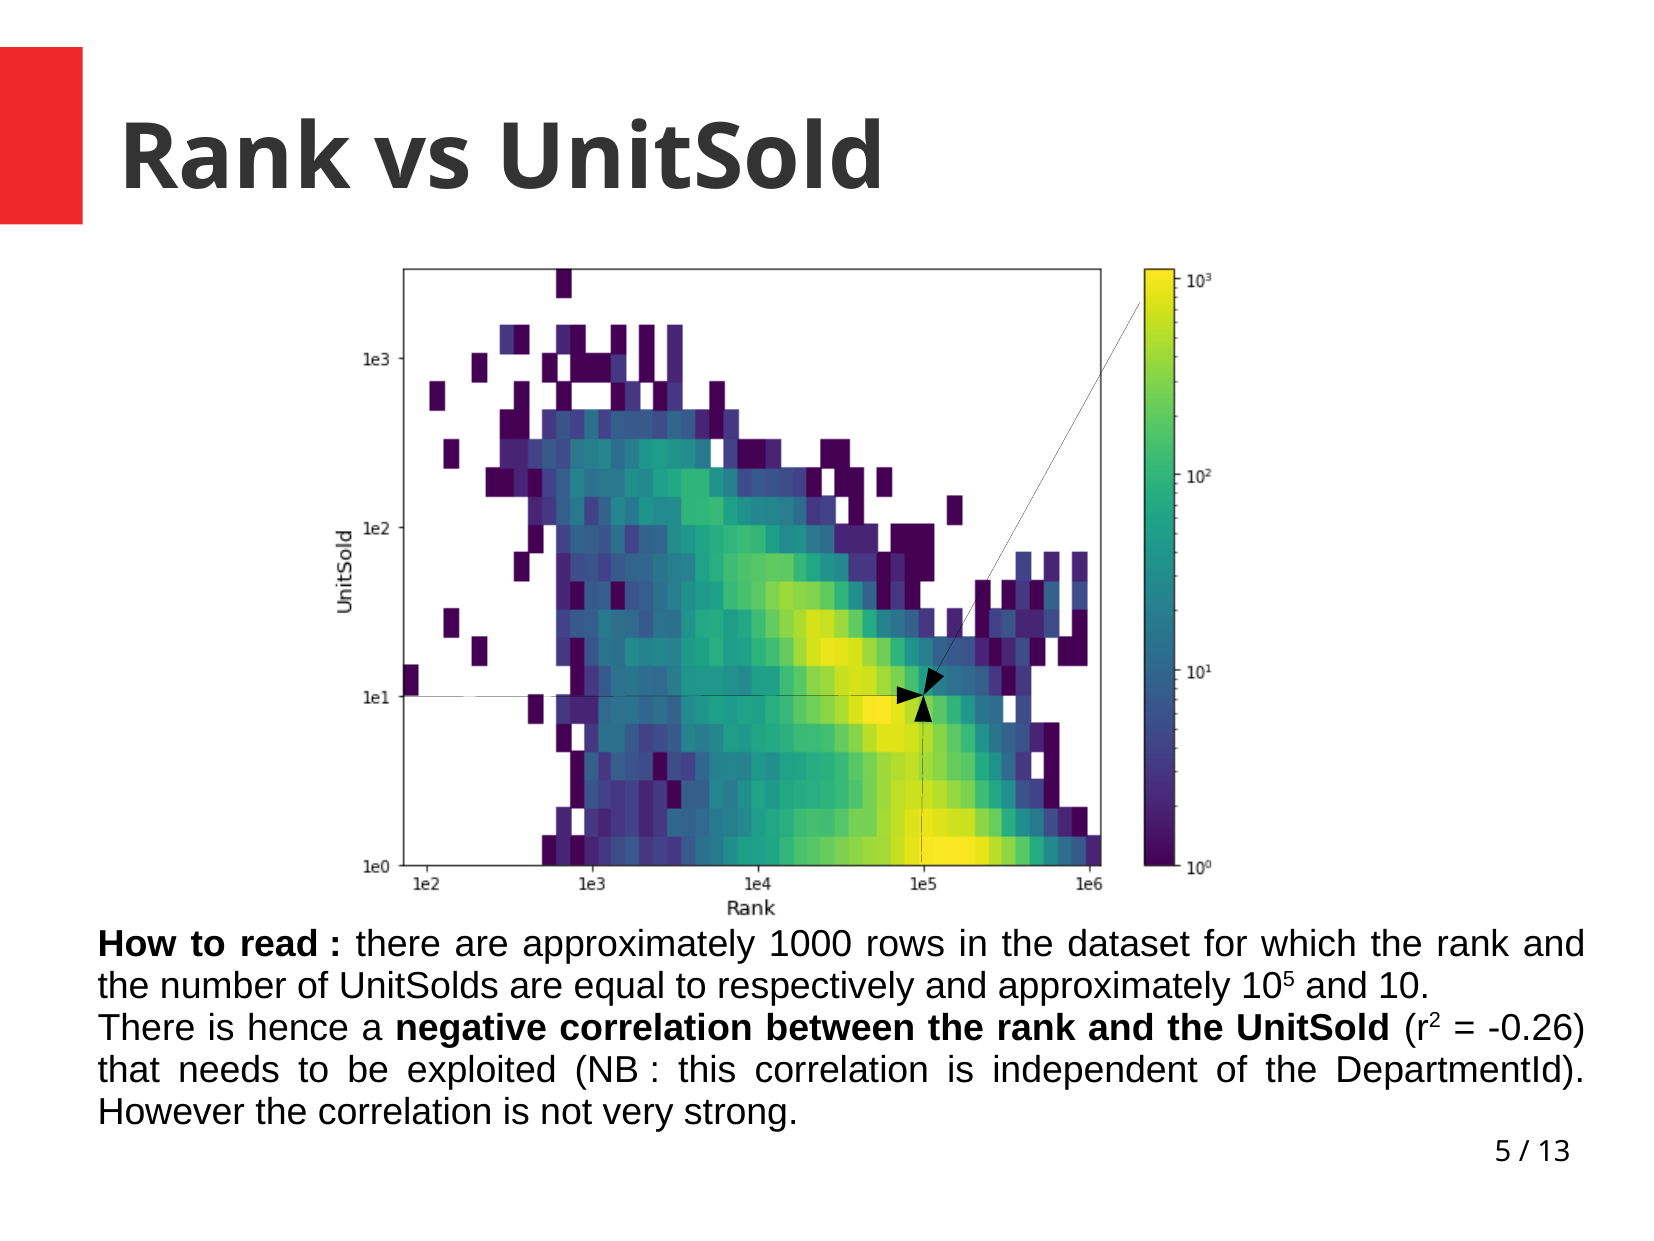

# Rank vs UnitSold
How to read : there are approximately 1000 rows in the dataset for which the rank and the number of UnitSolds are equal to respectively and approximately 105 and 10.
There is hence a negative correlation between the rank and the UnitSold (r2 = -0.26) that needs to be exploited (NB : this correlation is independent of the DepartmentId). However the correlation is not very strong.
5